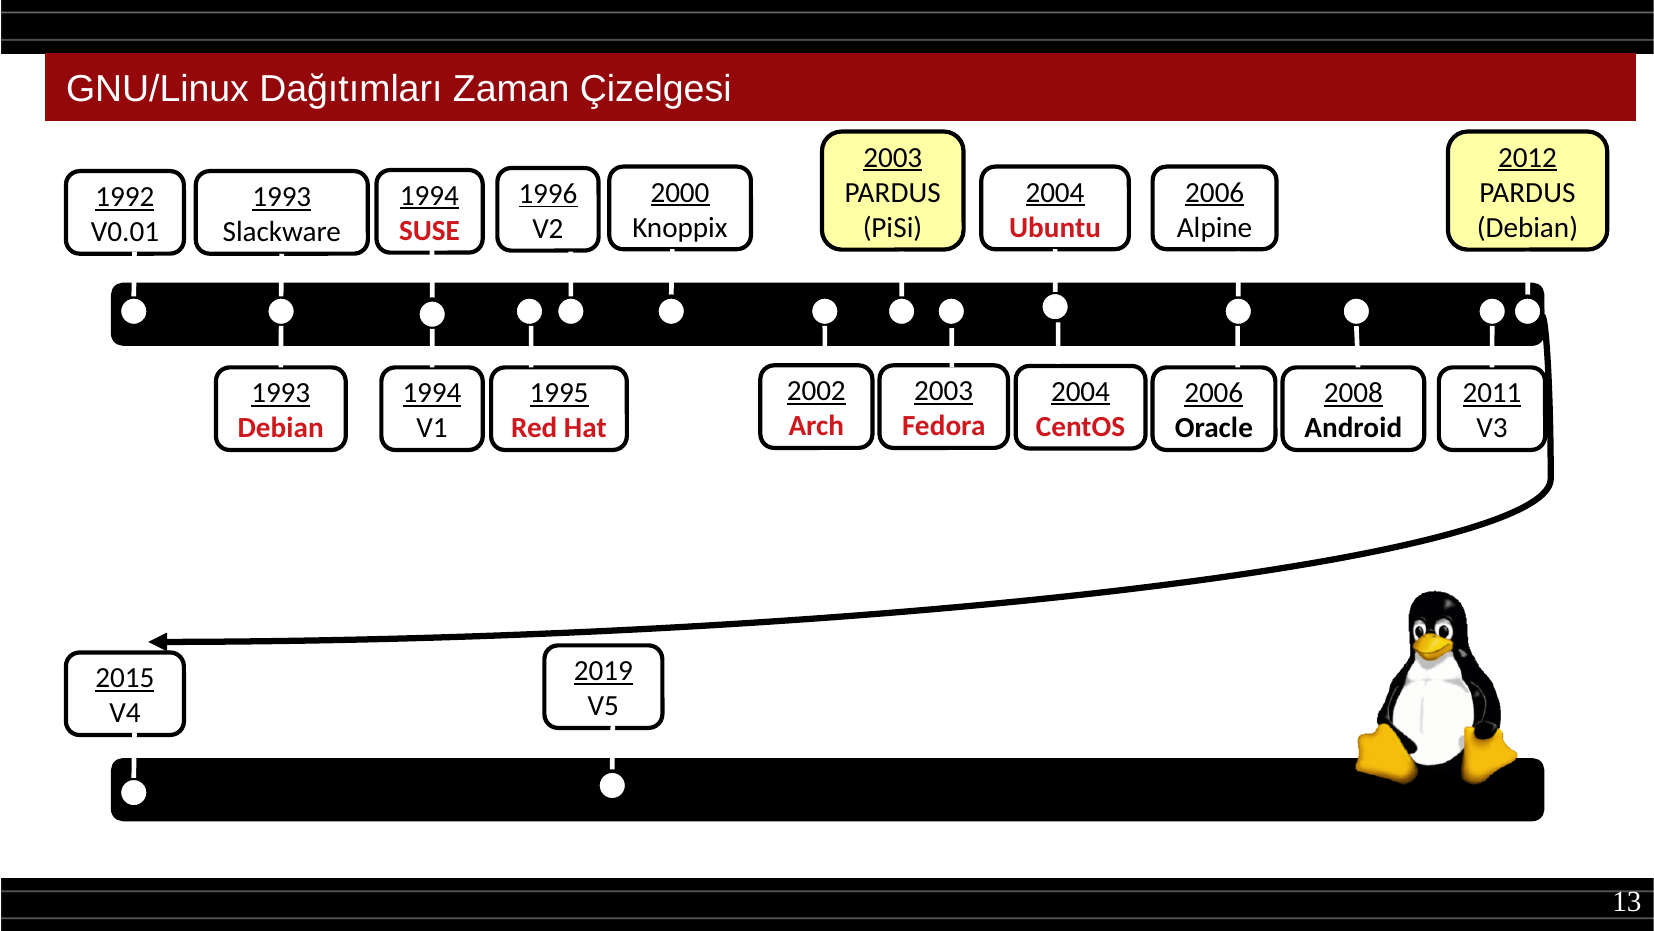

GNU/Linux Dağıtımları Zaman Çizelgesi
2003
PARDUS (PiSi)
2012
PARDUS (Debian)
2000
Knoppix
2004
Ubuntu
2006
Alpine
1996
V2
1994
SUSE
1992
V0.01
1993
Slackware
2002
Arch
2003
Fedora
2004
CentOS
1993
Debian
1994
V1
1995
Red Hat
2006
Oracle
2008
Android
2011
V3
2019
V5
2015
V4